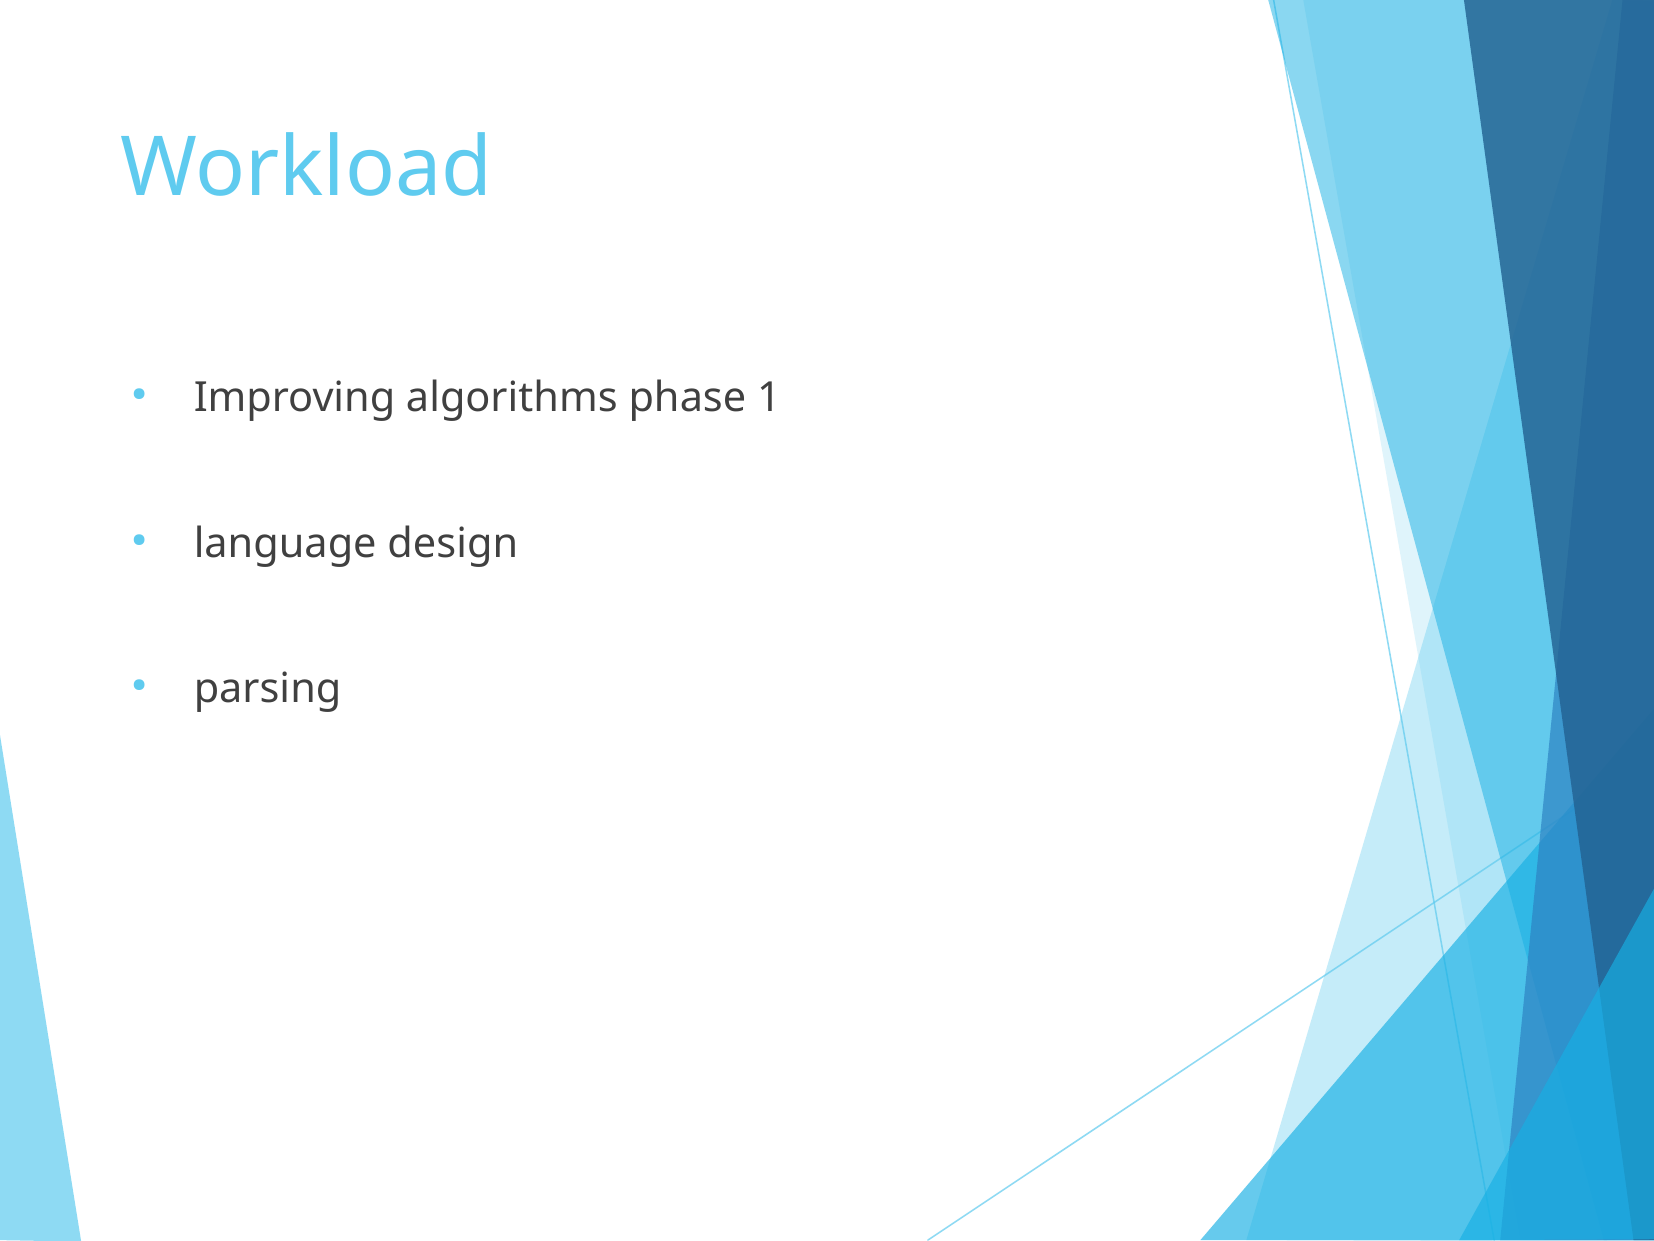

Workload
# Improving algorithms phase 1
language design
parsing